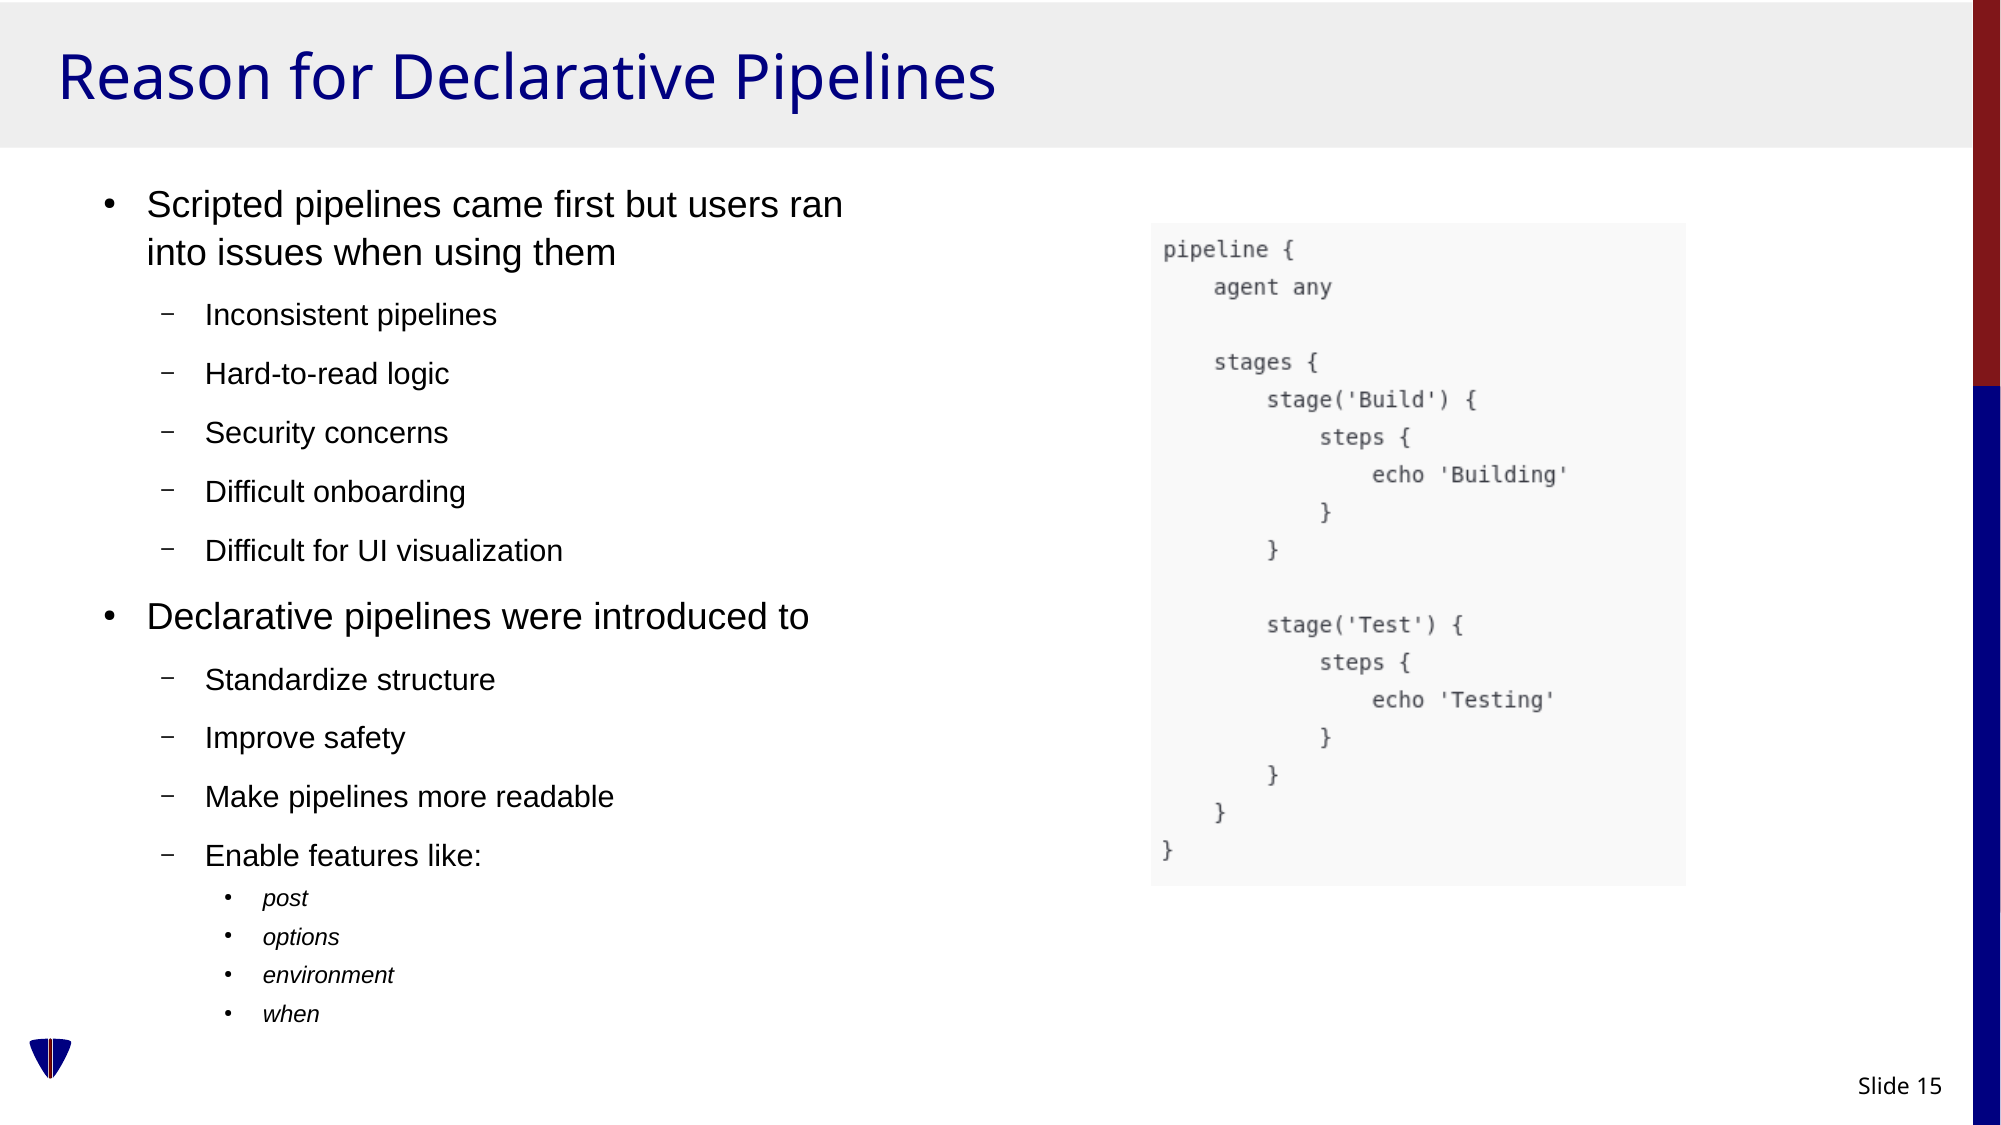

# Reason for Declarative Pipelines
Scripted pipelines came first but users ran into issues when using them
Inconsistent pipelines
Hard-to-read logic
Security concerns
Difficult onboarding
Difficult for UI visualization
Declarative pipelines were introduced to
Standardize structure
Improve safety
Make pipelines more readable
Enable features like:
post
options
environment
when